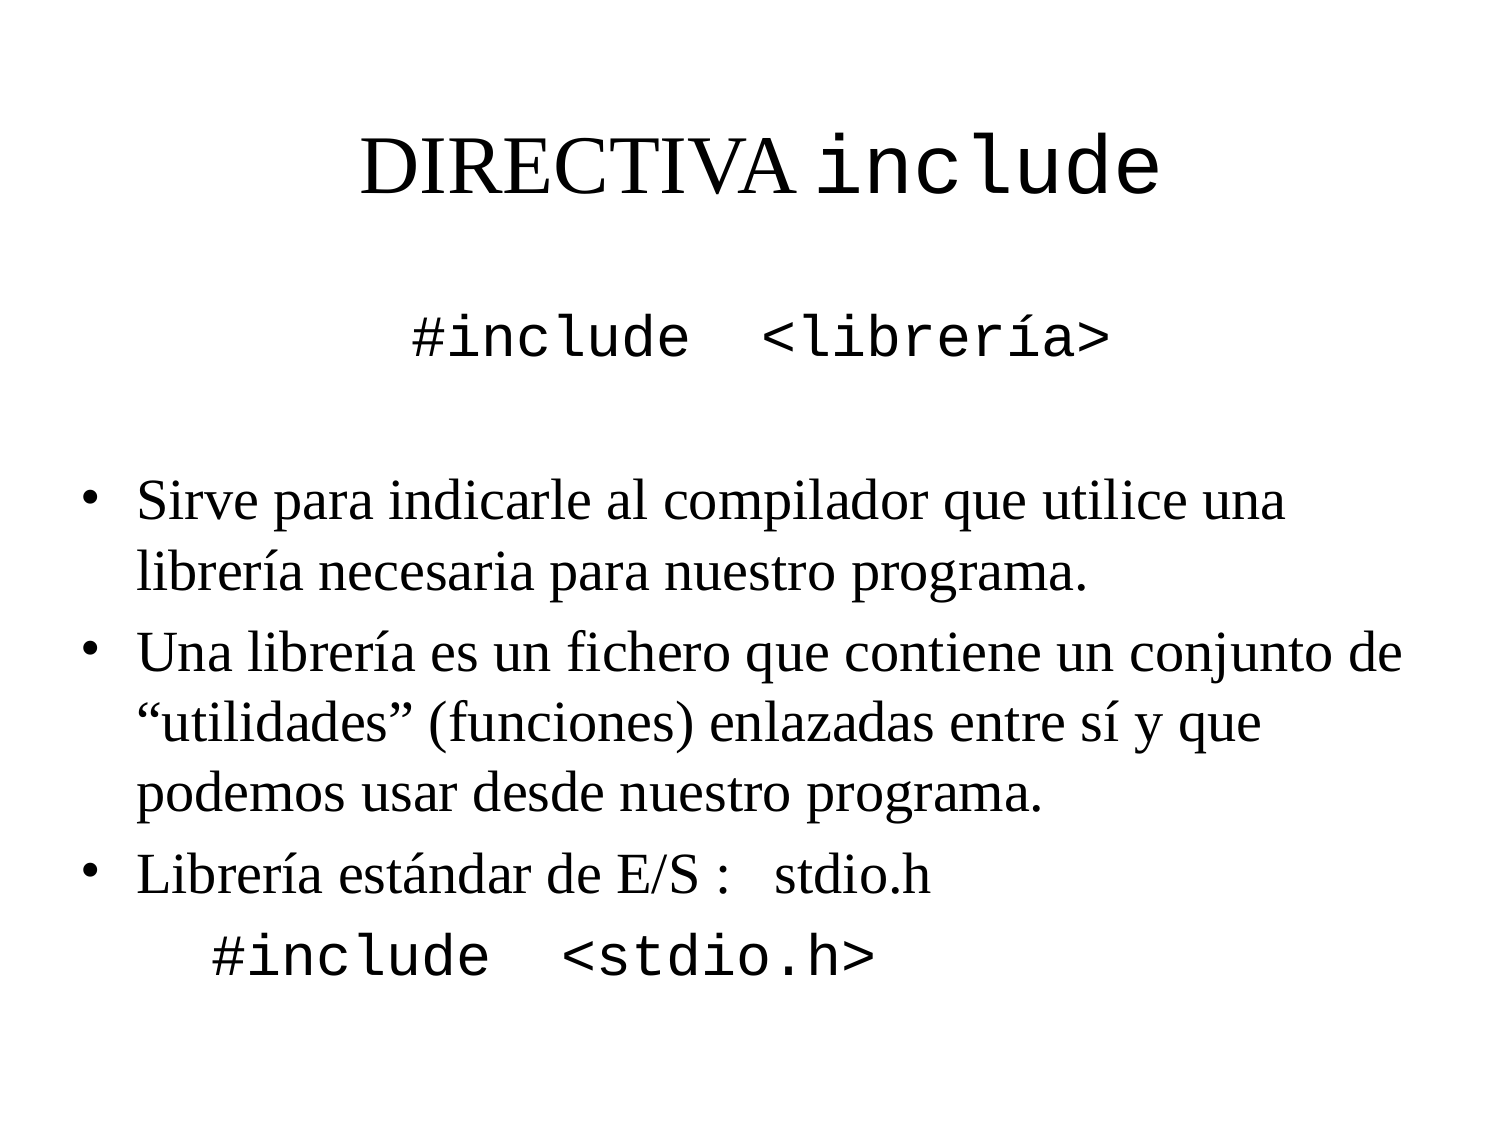

# DIRECTIVA include
#include <librería>
Sirve para indicarle al compilador que utilice una librería necesaria para nuestro programa.
Una librería es un fichero que contiene un conjunto de “utilidades” (funciones) enlazadas entre sí y que podemos usar desde nuestro programa.
Librería estándar de E/S : stdio.h
		#include <stdio.h>